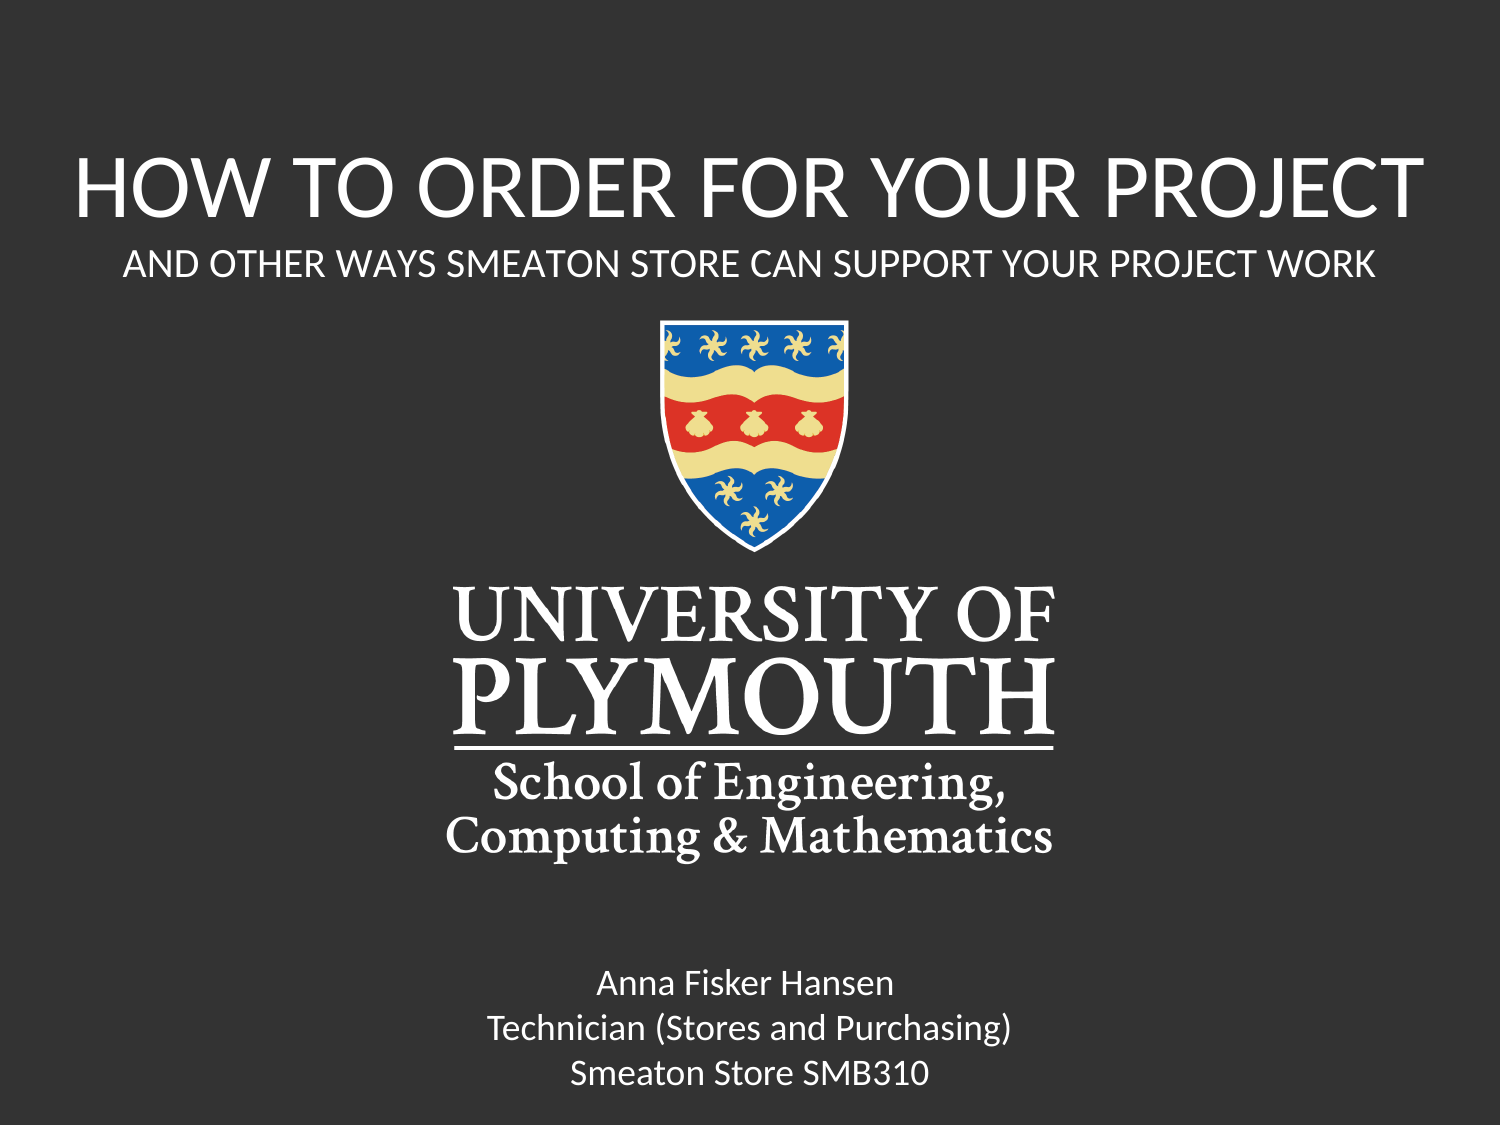

HOW TO ORDER FOR YOUR PROJECT
AND OTHER WAYS SMEATON STORE CAN SUPPORT YOUR PROJECT WORK
#
Anna Fisker Hansen
Technician (Stores and Purchasing)
Smeaton Store SMB310